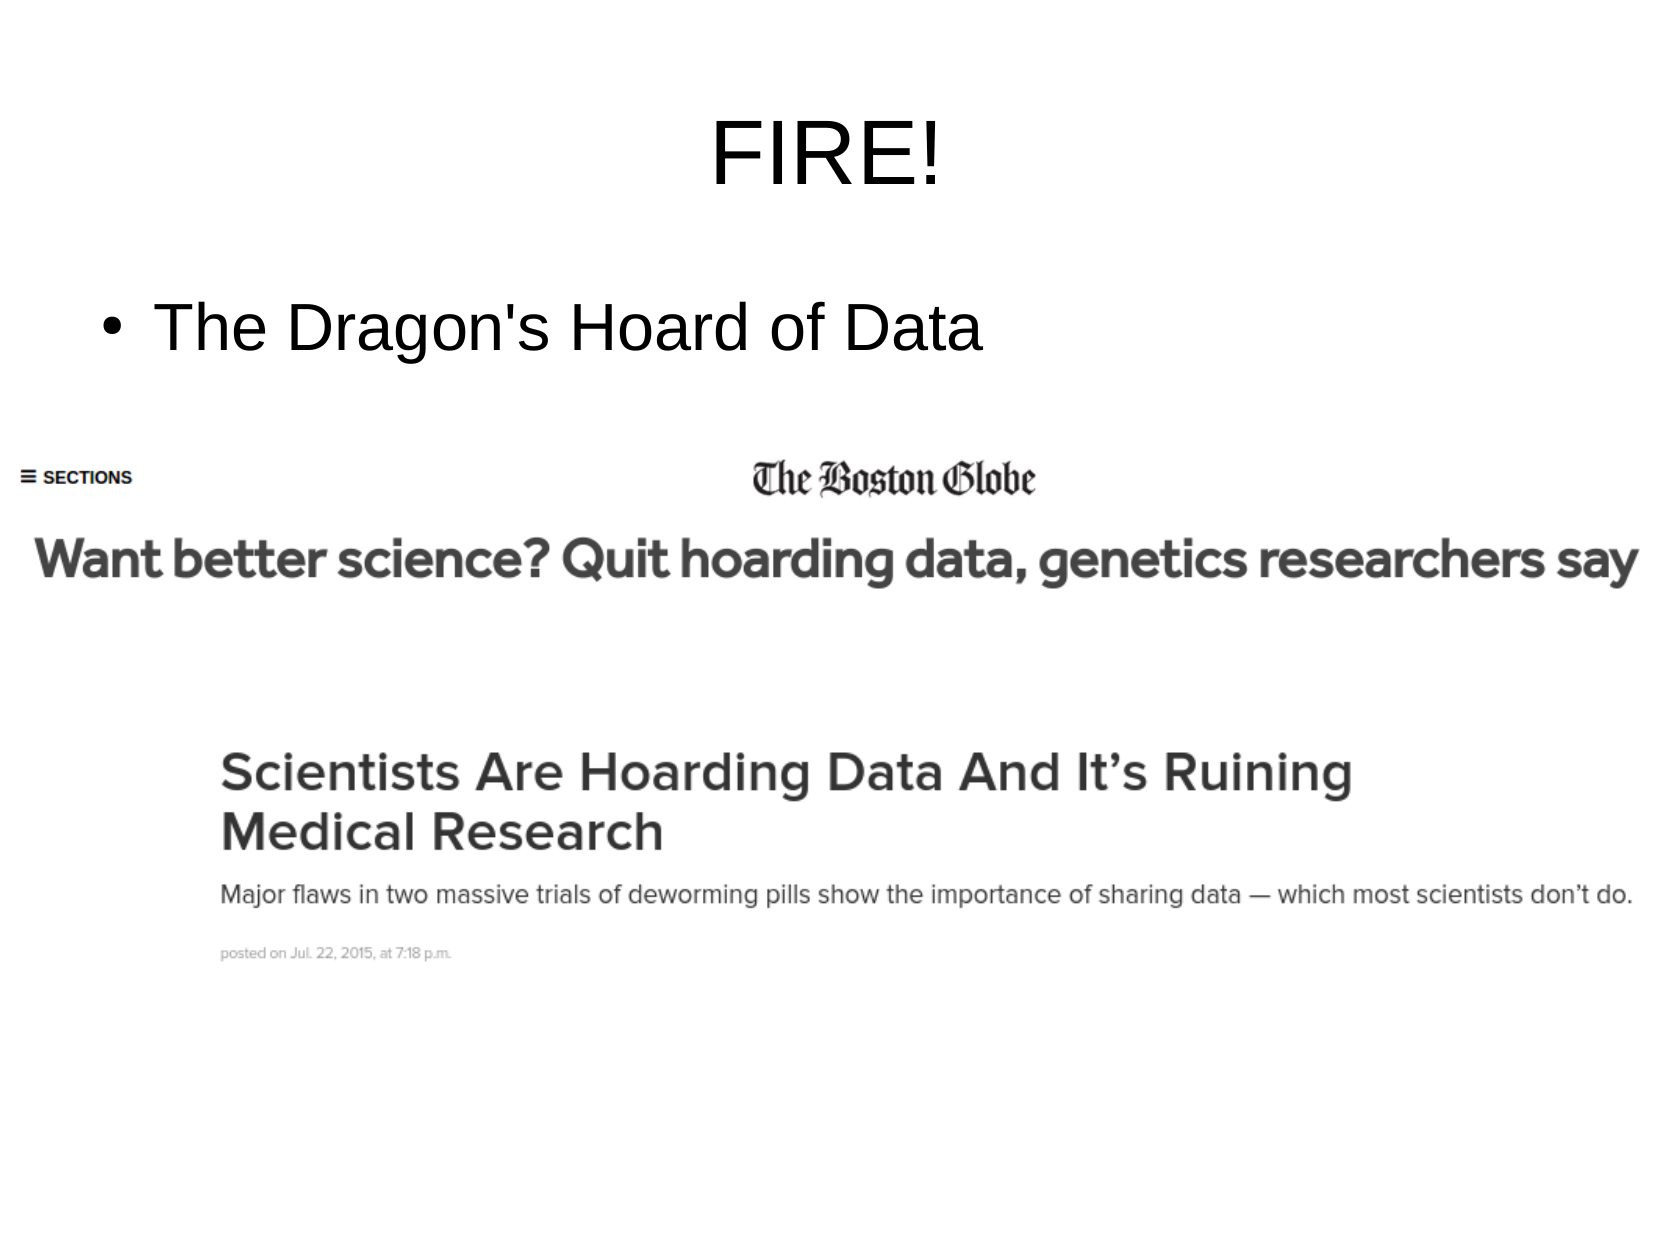

# FIRE!
The Dragon's Hoard of Data